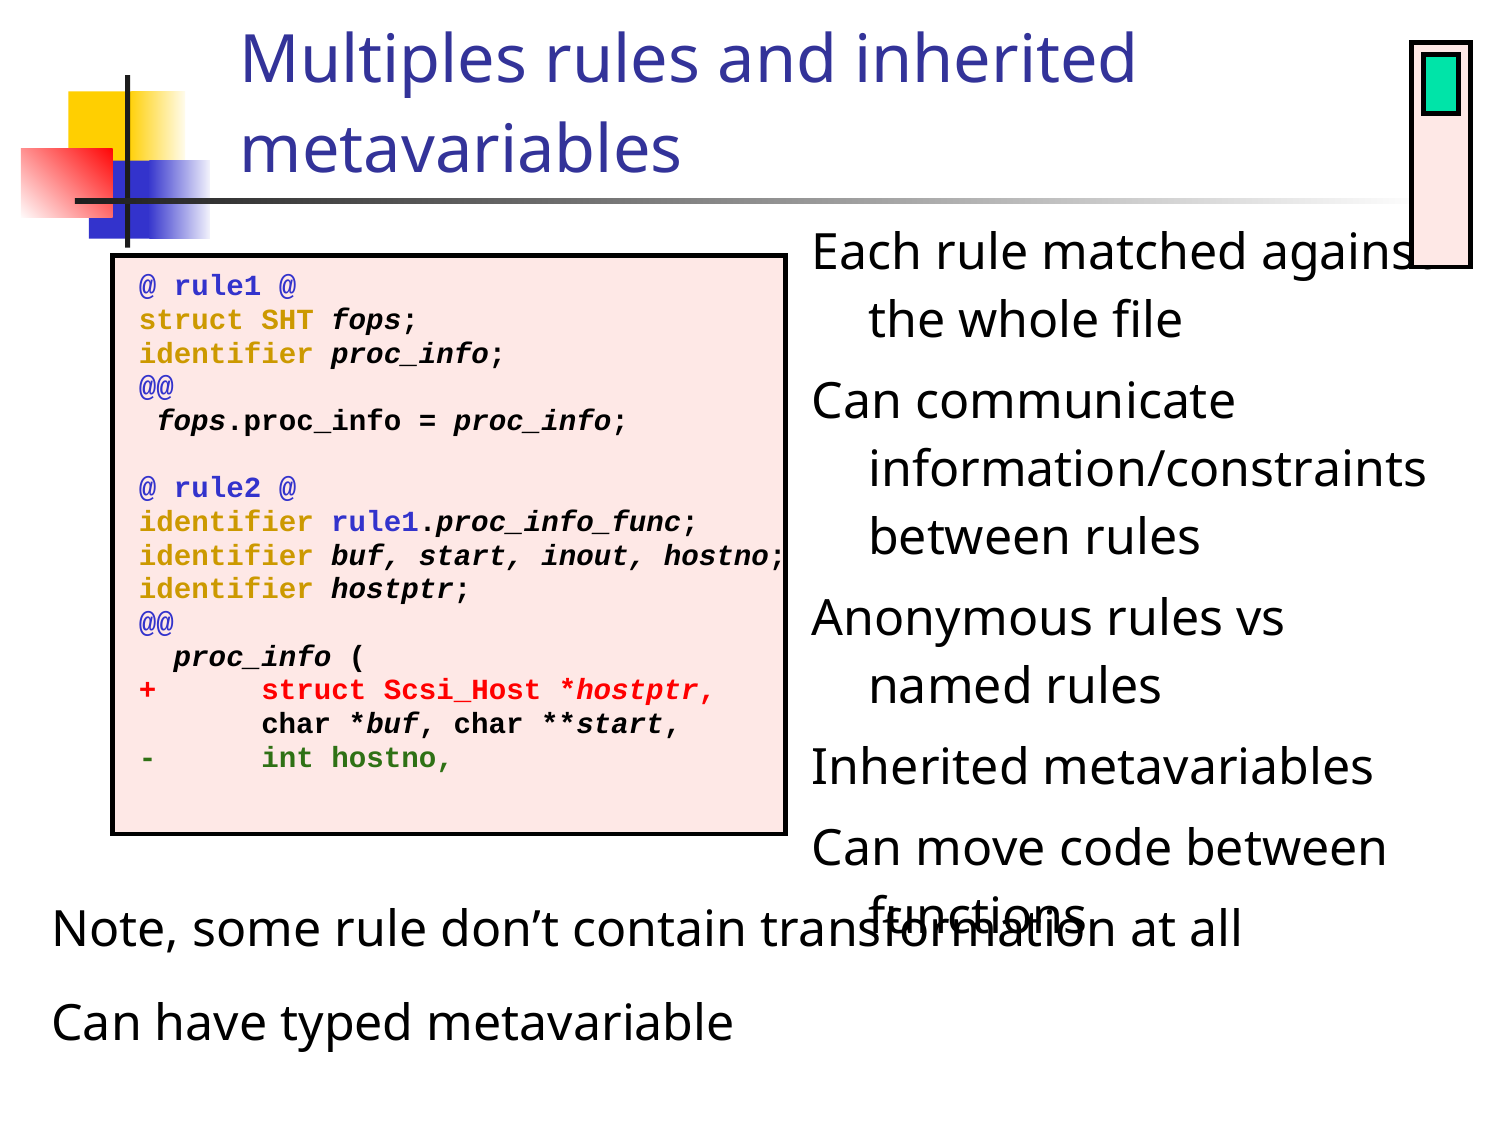

# Multiples rules and inherited metavariables
Each rule matched against the whole file
Can communicate information/constraints between rules
Anonymous rules vs named rules
Inherited metavariables
Can move code between functions
@ rule1 @
struct SHT fops;
identifier proc_info;
@@
 fops.proc_info = proc_info;
@ rule2 @
identifier rule1.proc_info_func;
identifier buf, start, inout, hostno;
identifier hostptr;
@@
 proc_info (
+ struct Scsi_Host *hostptr,
 char *buf, char **start,
- int hostno,
Note, some rule don’t contain transformation at all
Can have typed metavariable